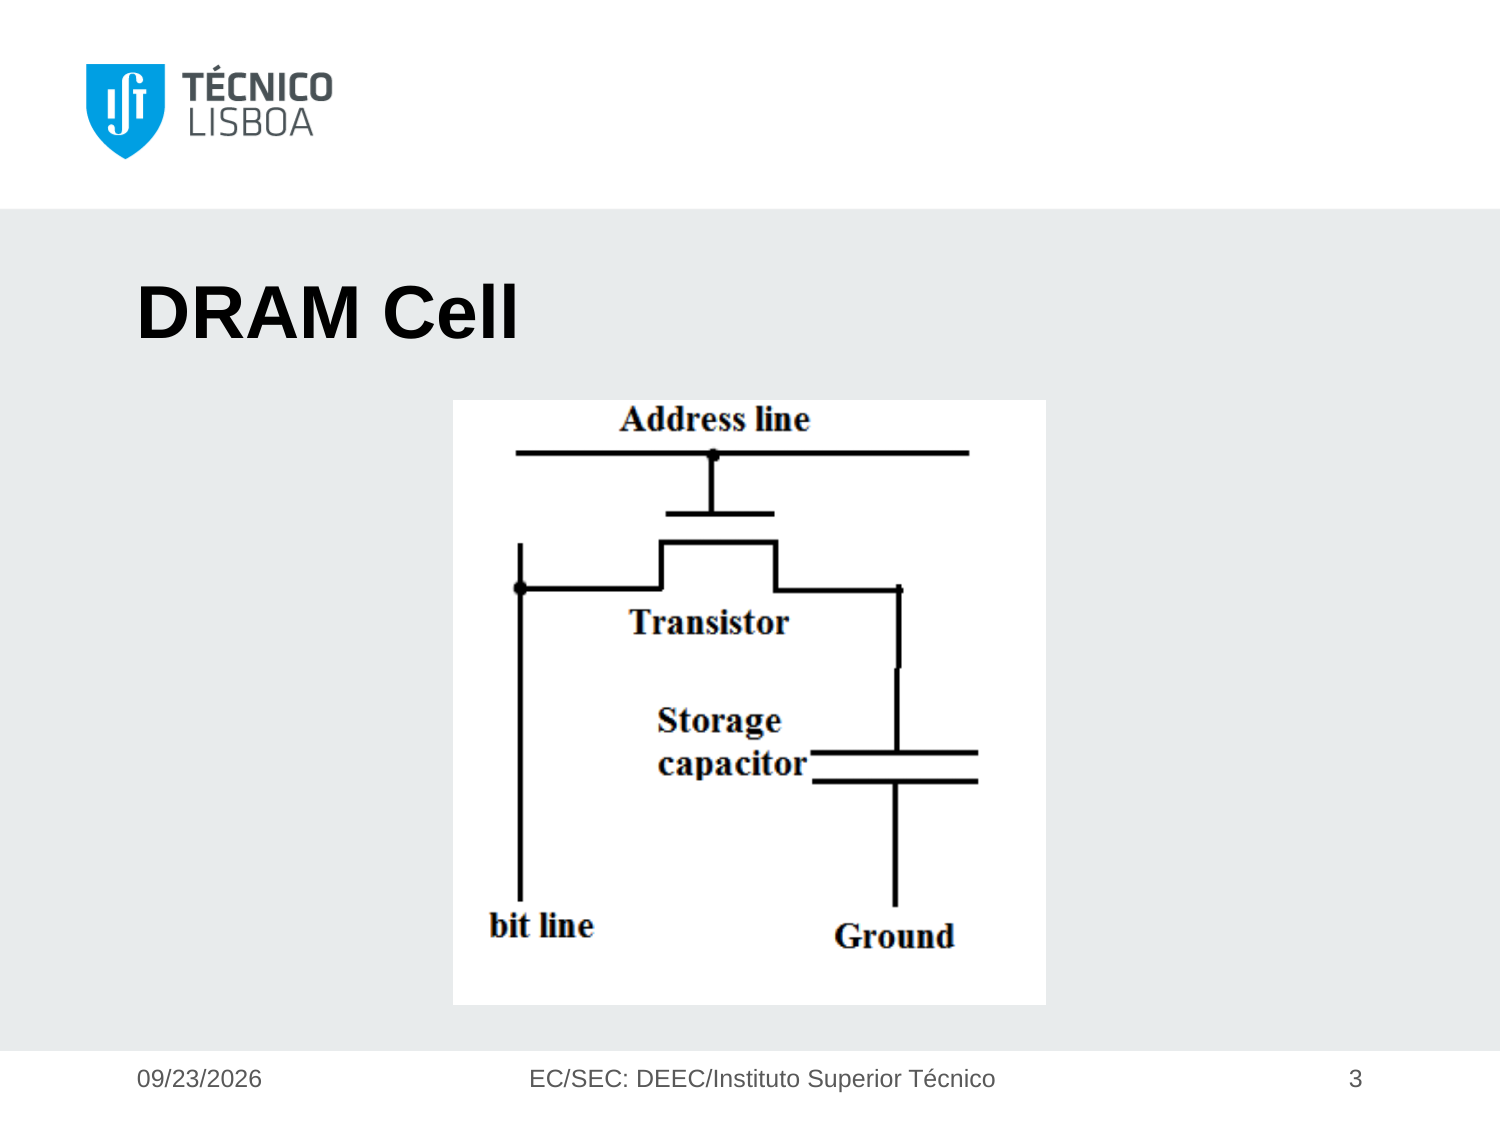

# DRAM Cell
EC/SEC: DEEC/Instituto Superior Técnico
2